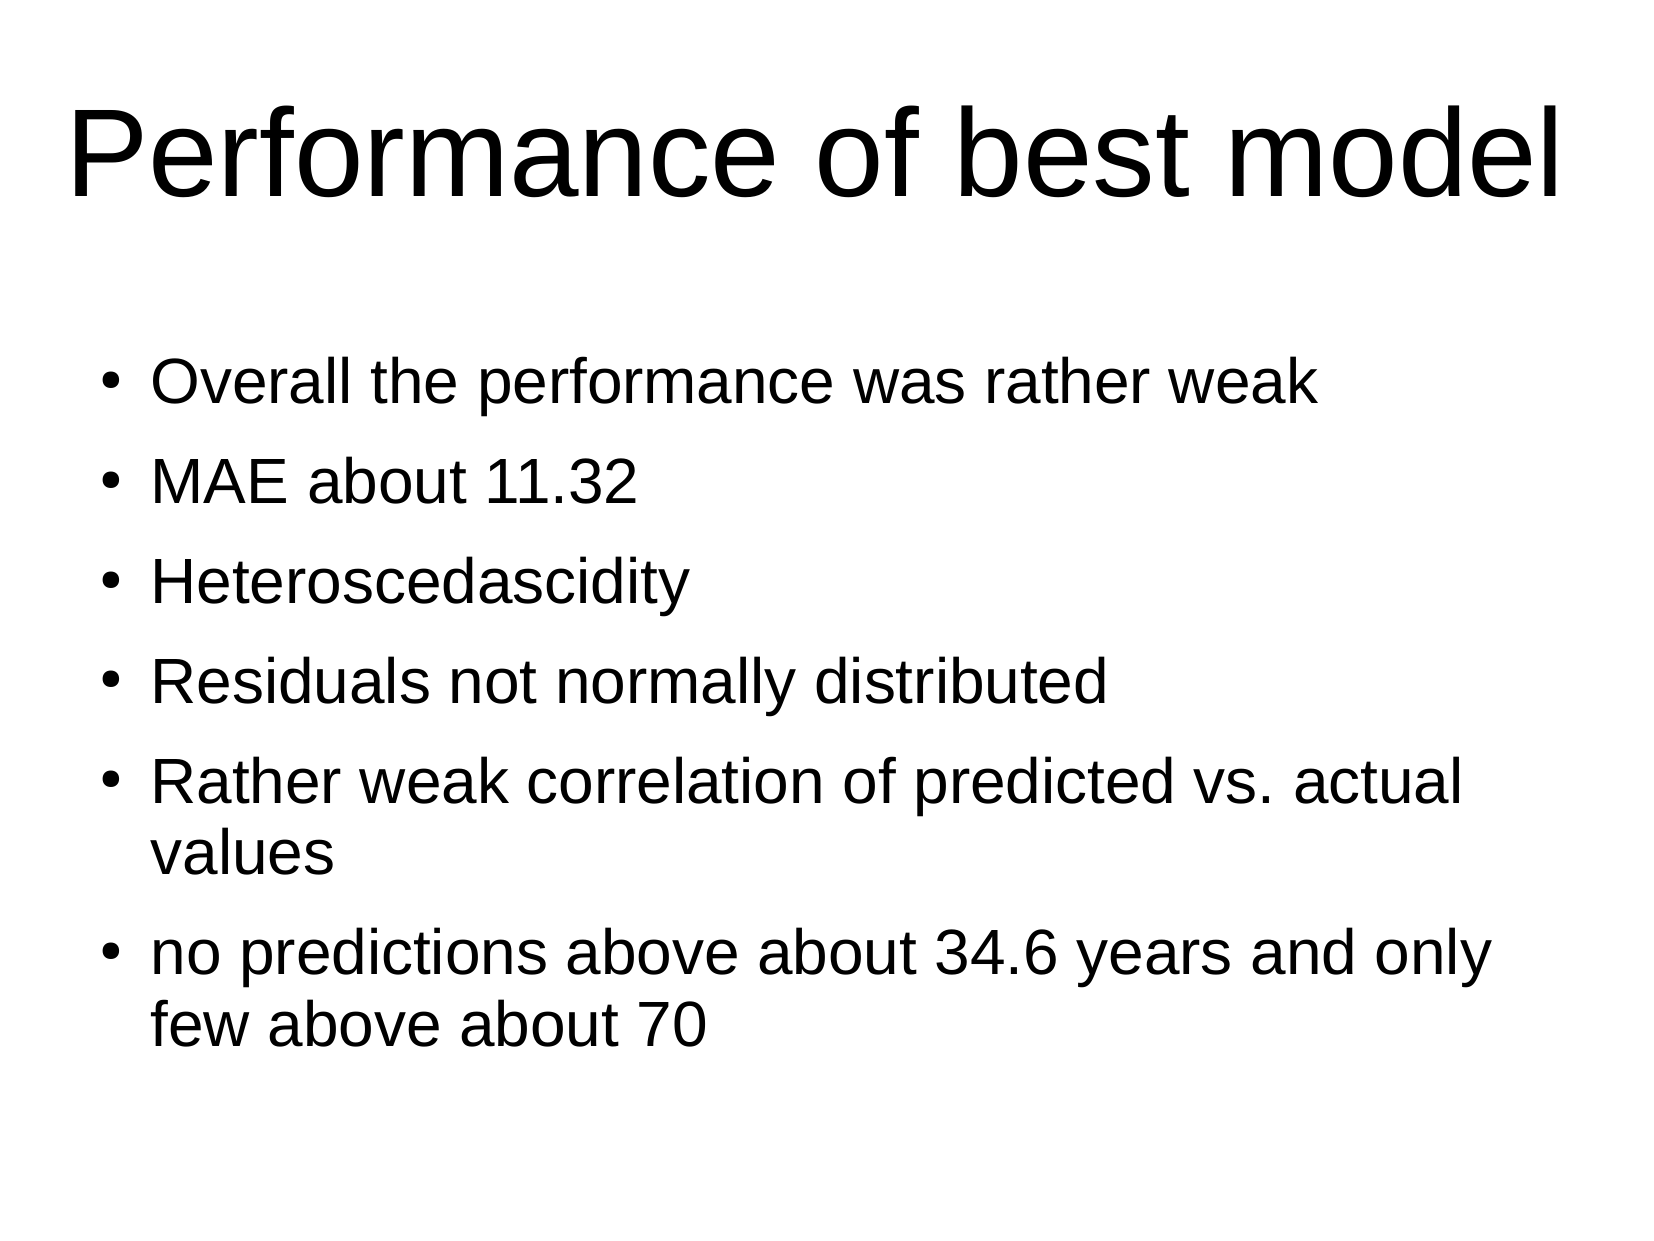

# Performance of best model
Overall the performance was rather weak
MAE about 11.32
Heteroscedascidity
Residuals not normally distributed
Rather weak correlation of predicted vs. actual values
no predictions above about 34.6 years and only few above about 70